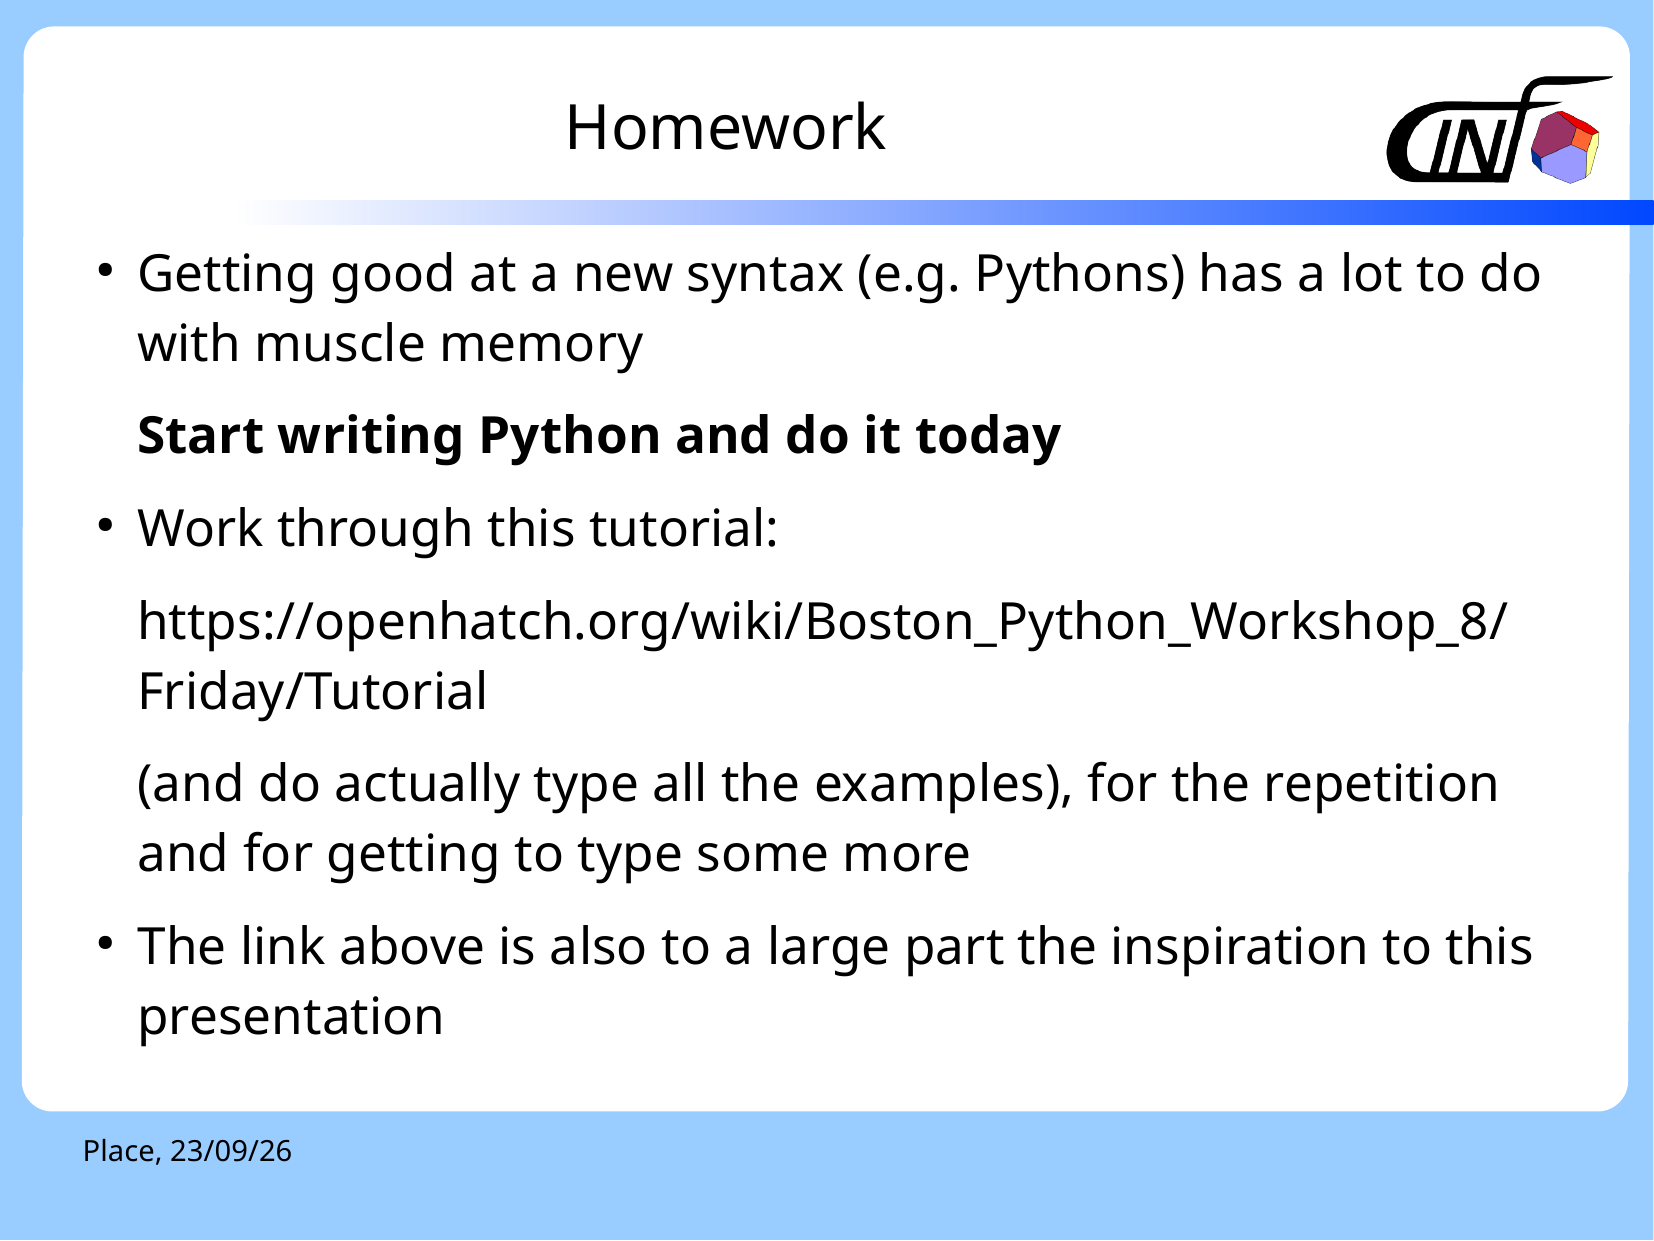

# Homework
Getting good at a new syntax (e.g. Pythons) has a lot to do with muscle memory
Start writing Python and do it today
Work through this tutorial:
https://openhatch.org/wiki/Boston_Python_Workshop_8/Friday/Tutorial
(and do actually type all the examples), for the repetition and for getting to type some more
The link above is also to a large part the inspiration to this presentation